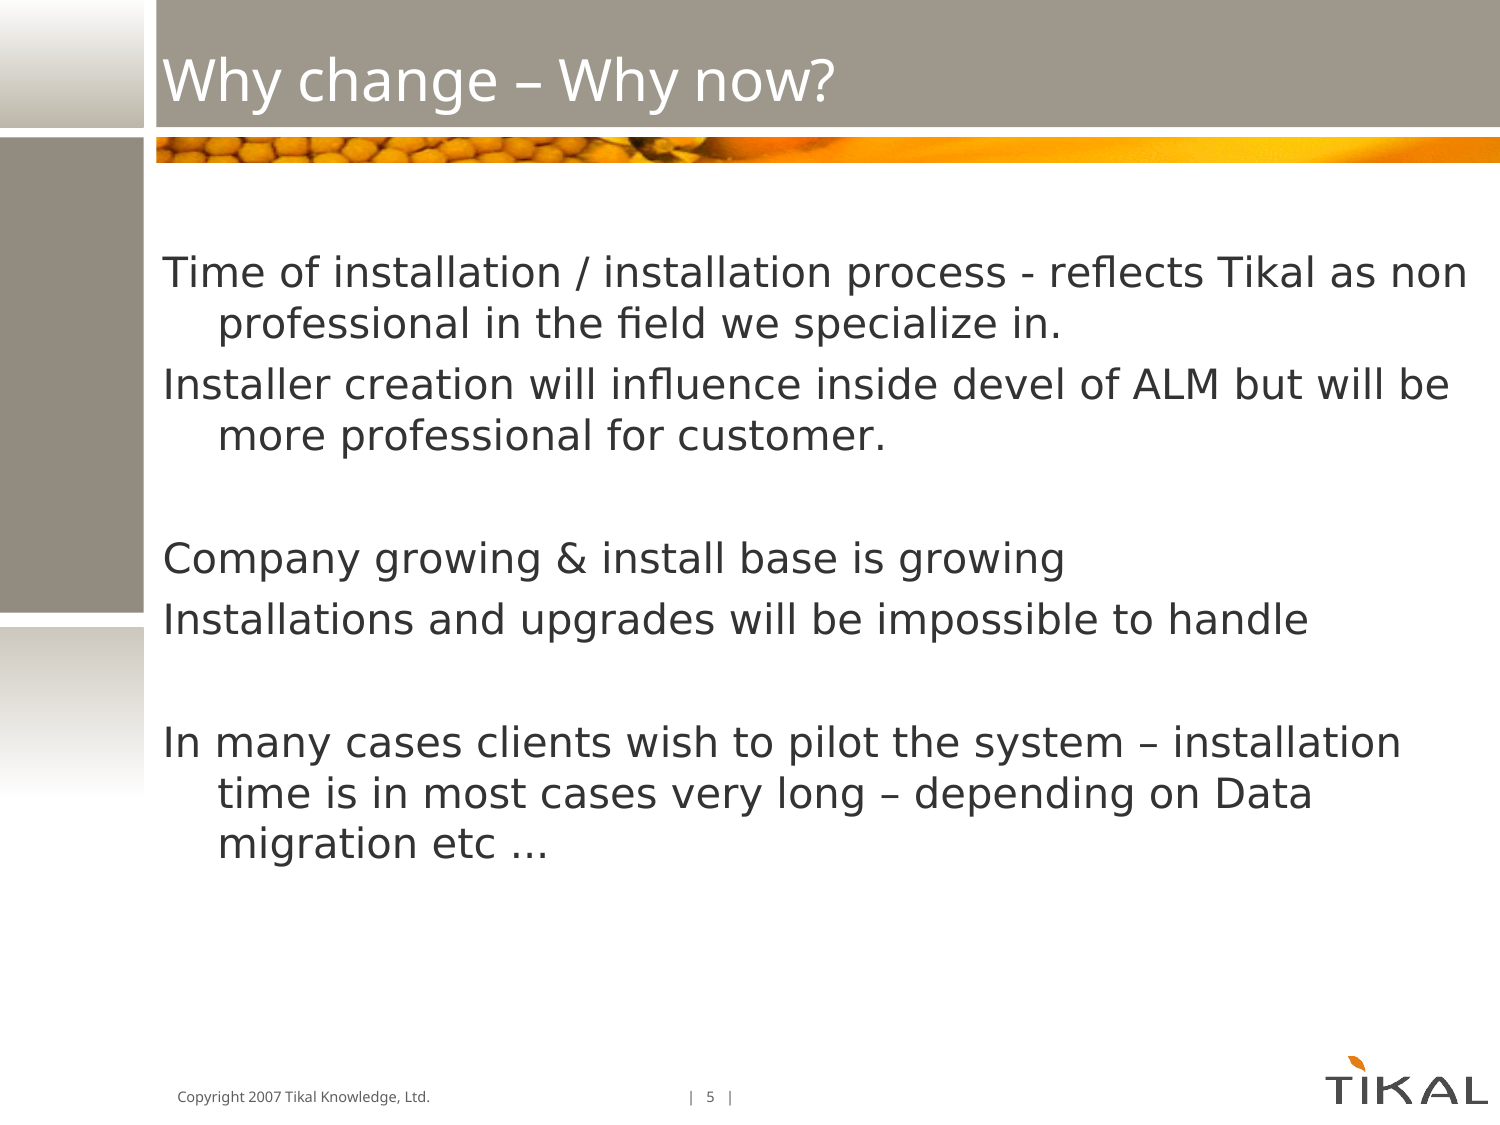

# Why change – Why now?
Time of installation / installation process - reflects Tikal as non professional in the field we specialize in.
Installer creation will influence inside devel of ALM but will be more professional for customer.
Company growing & install base is growing
Installations and upgrades will be impossible to handle
In many cases clients wish to pilot the system – installation time is in most cases very long – depending on Data migration etc ...